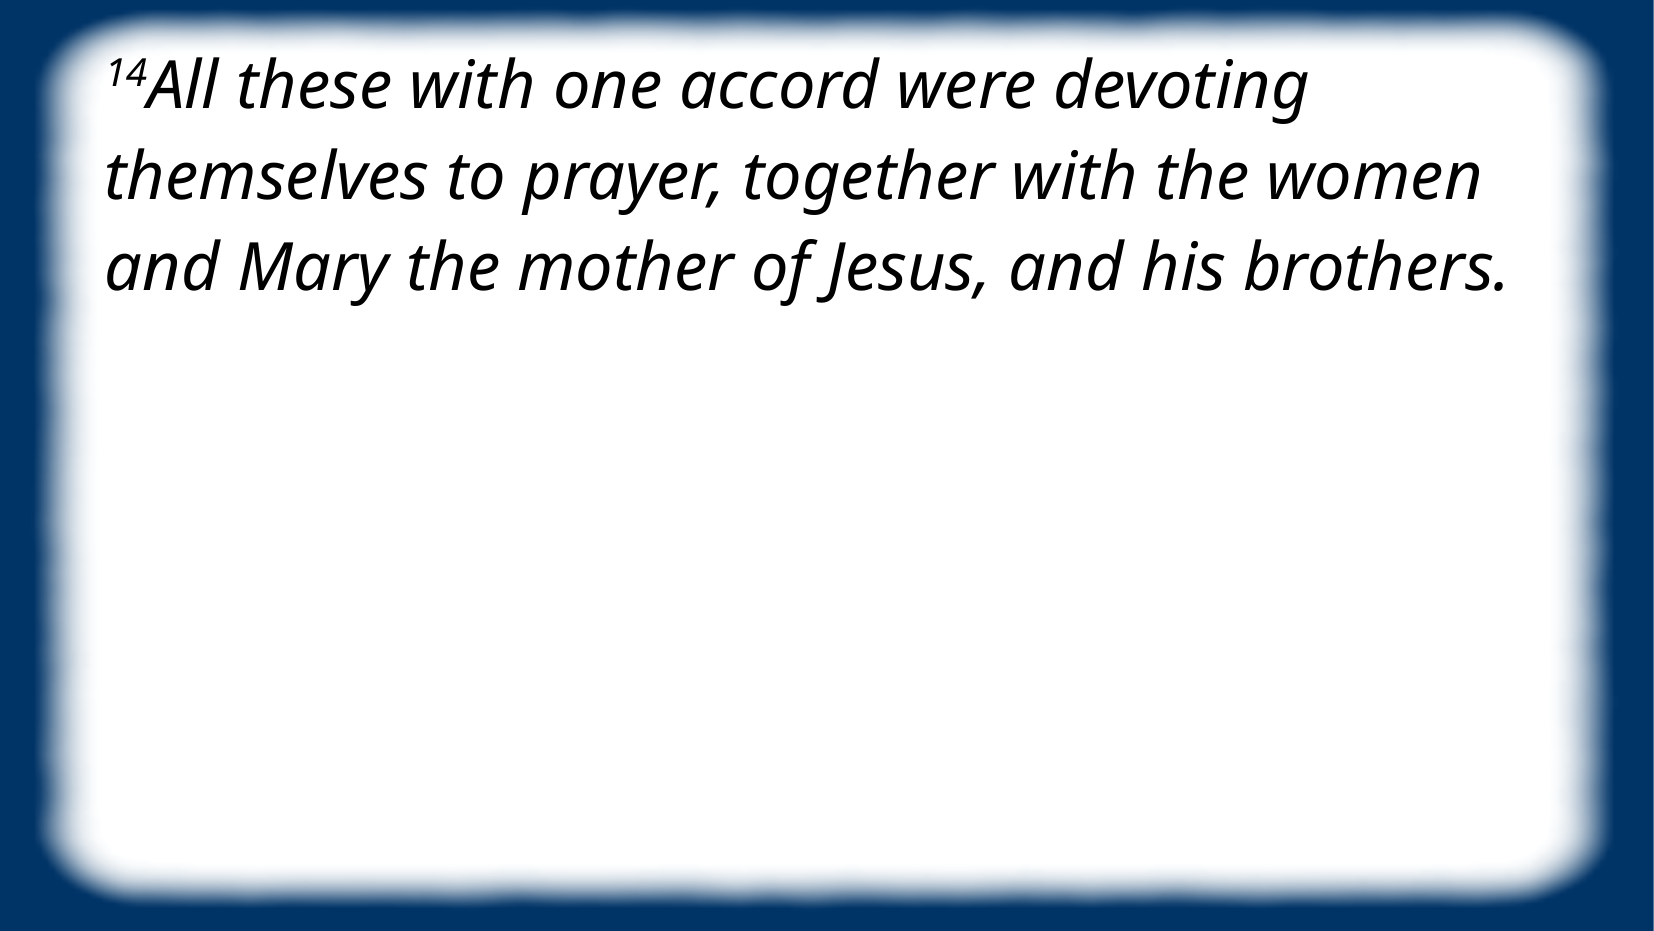

14All these with one accord were devoting themselves to prayer, together with the women and Mary the mother of Jesus, and his brothers.